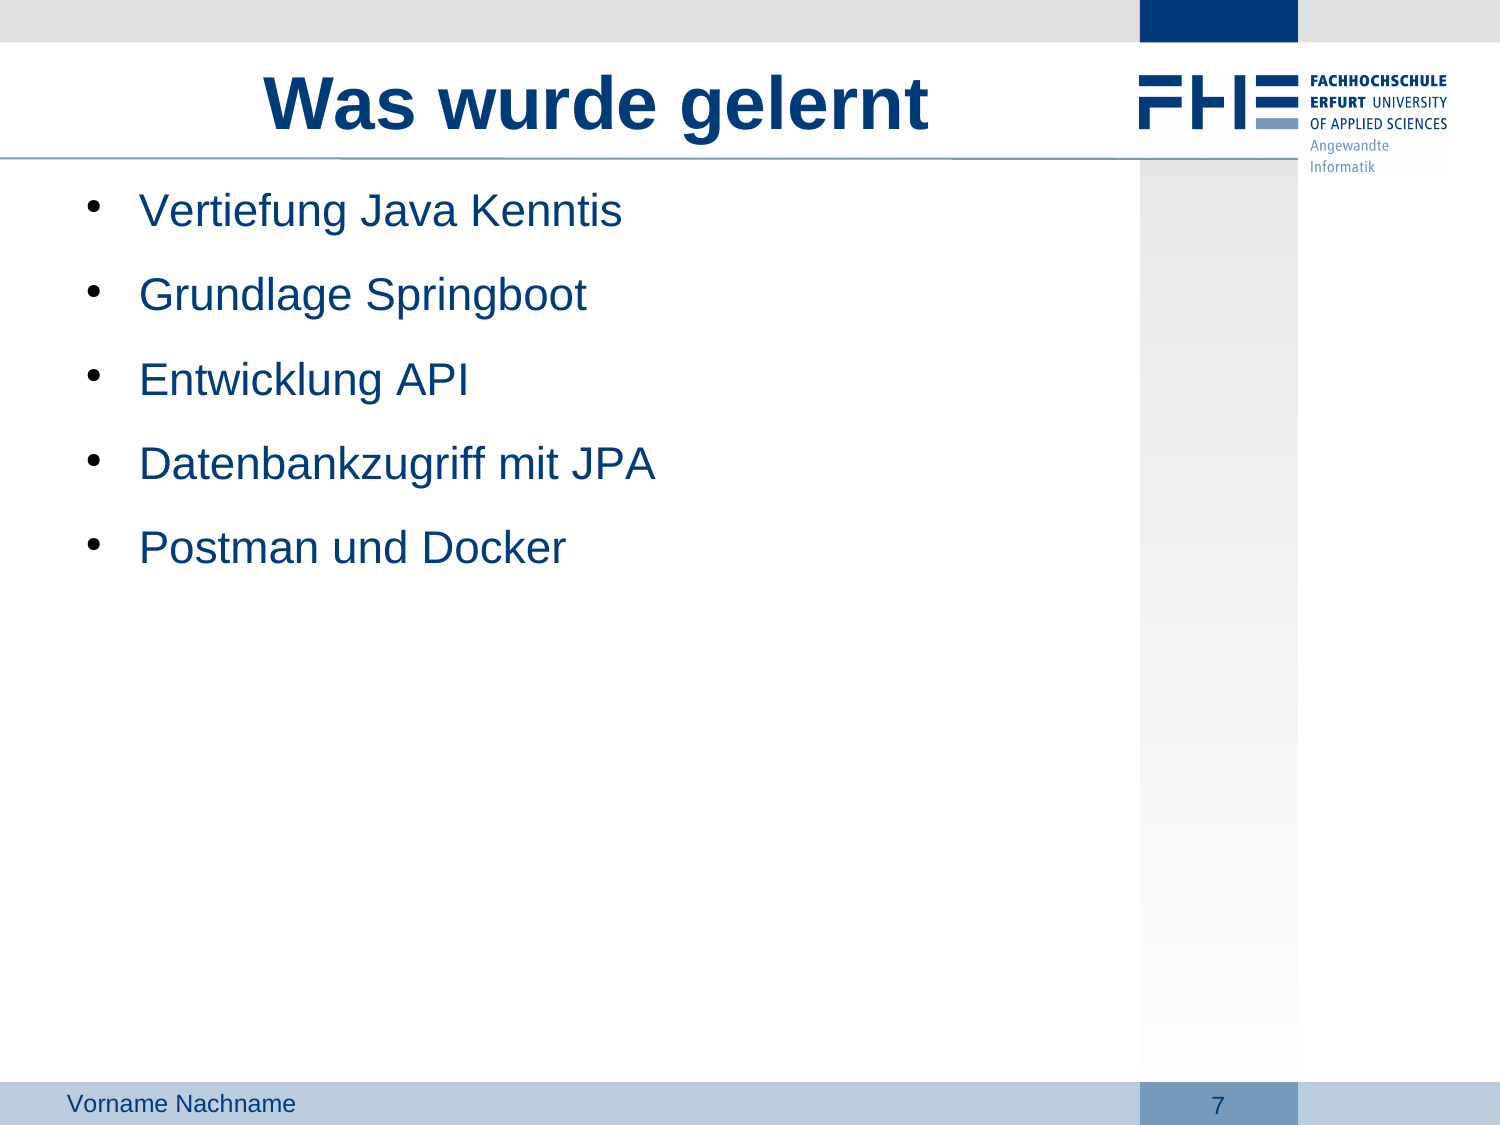

# Was wurde gelernt
Vertiefung Java Kenntis
Grundlage Springboot
Entwicklung API
Datenbankzugriff mit JPA
Postman und Docker